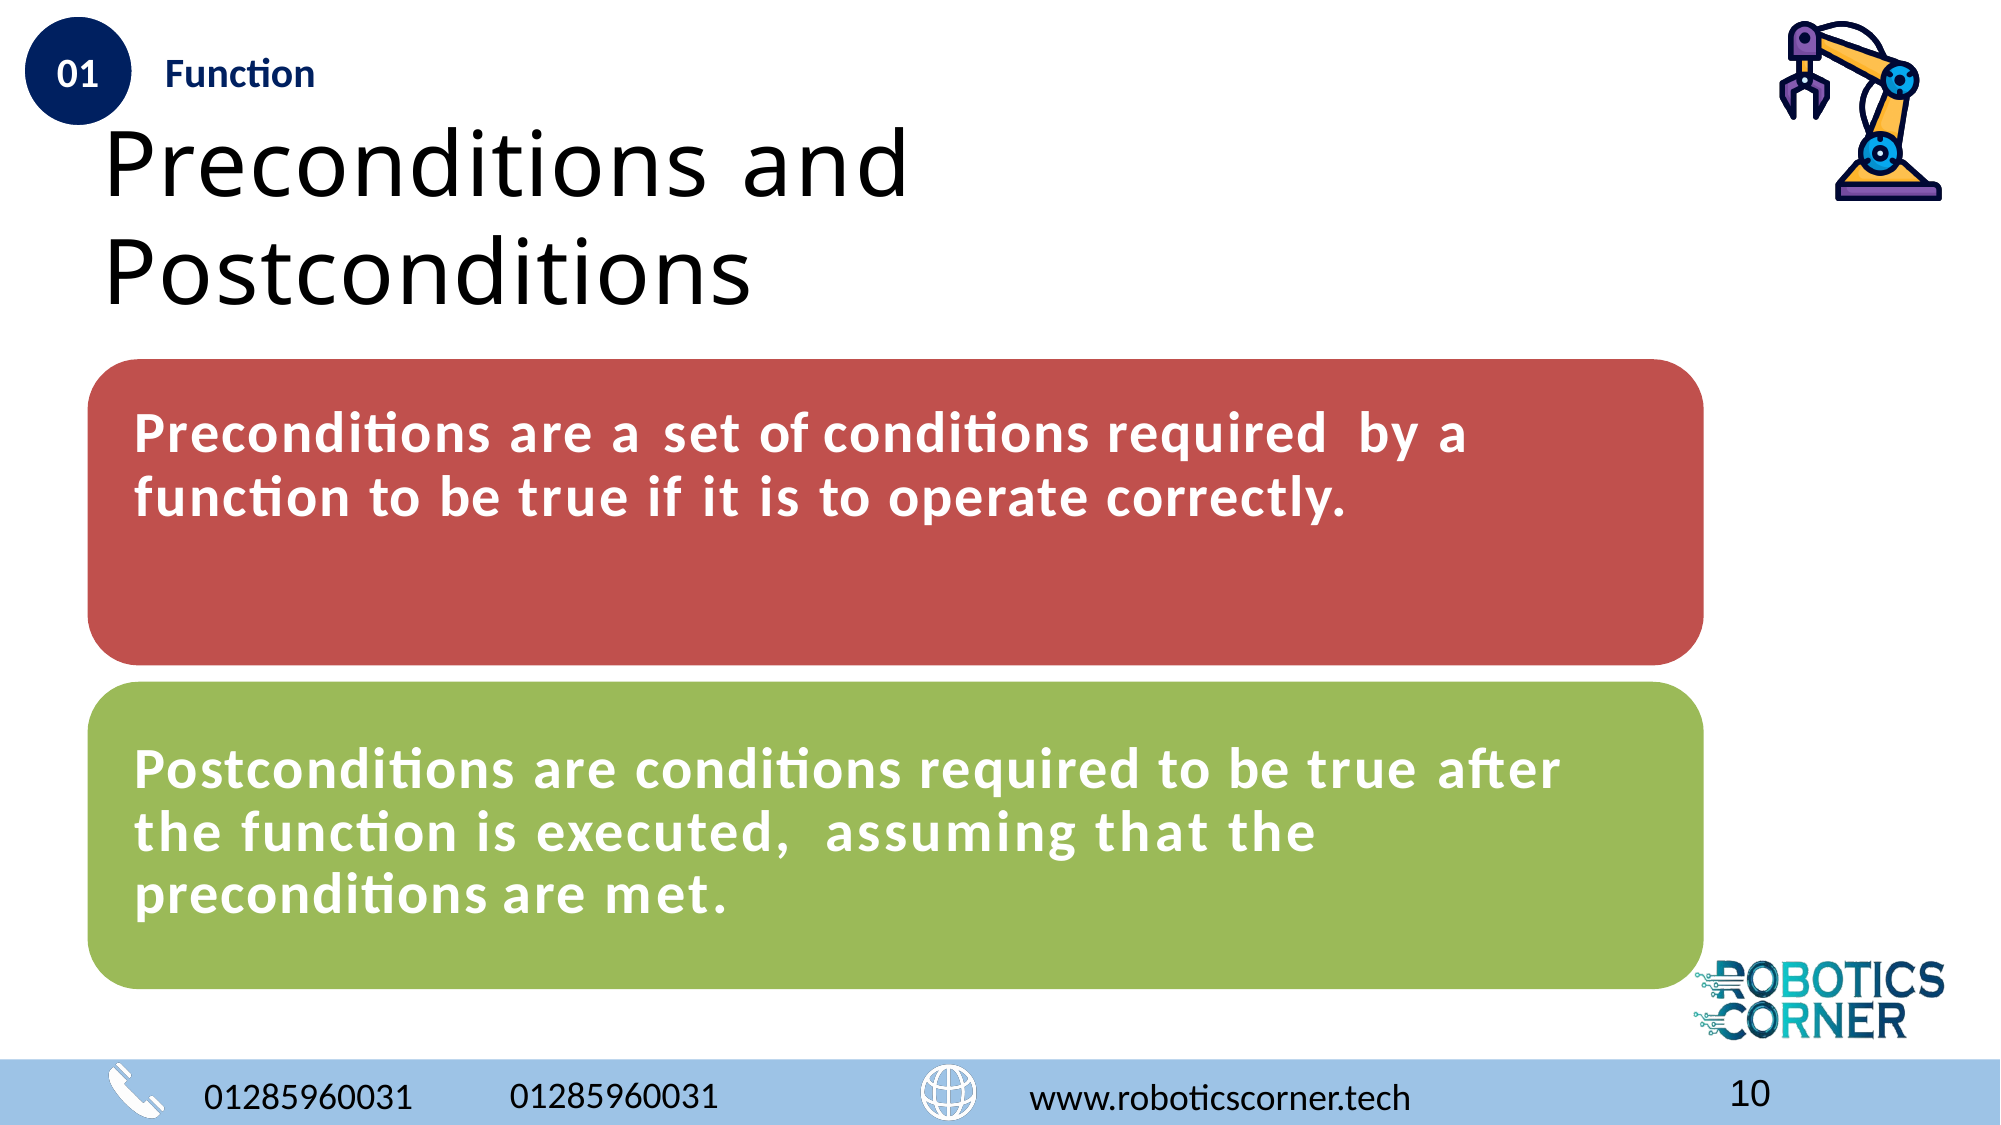

01
Function
# Preconditions and Postconditions
Preconditions are a set of conditions required by a function to be true if it is to operate correctly.
Postconditions are conditions required to be true after the function is executed, assuming that the preconditions are met.